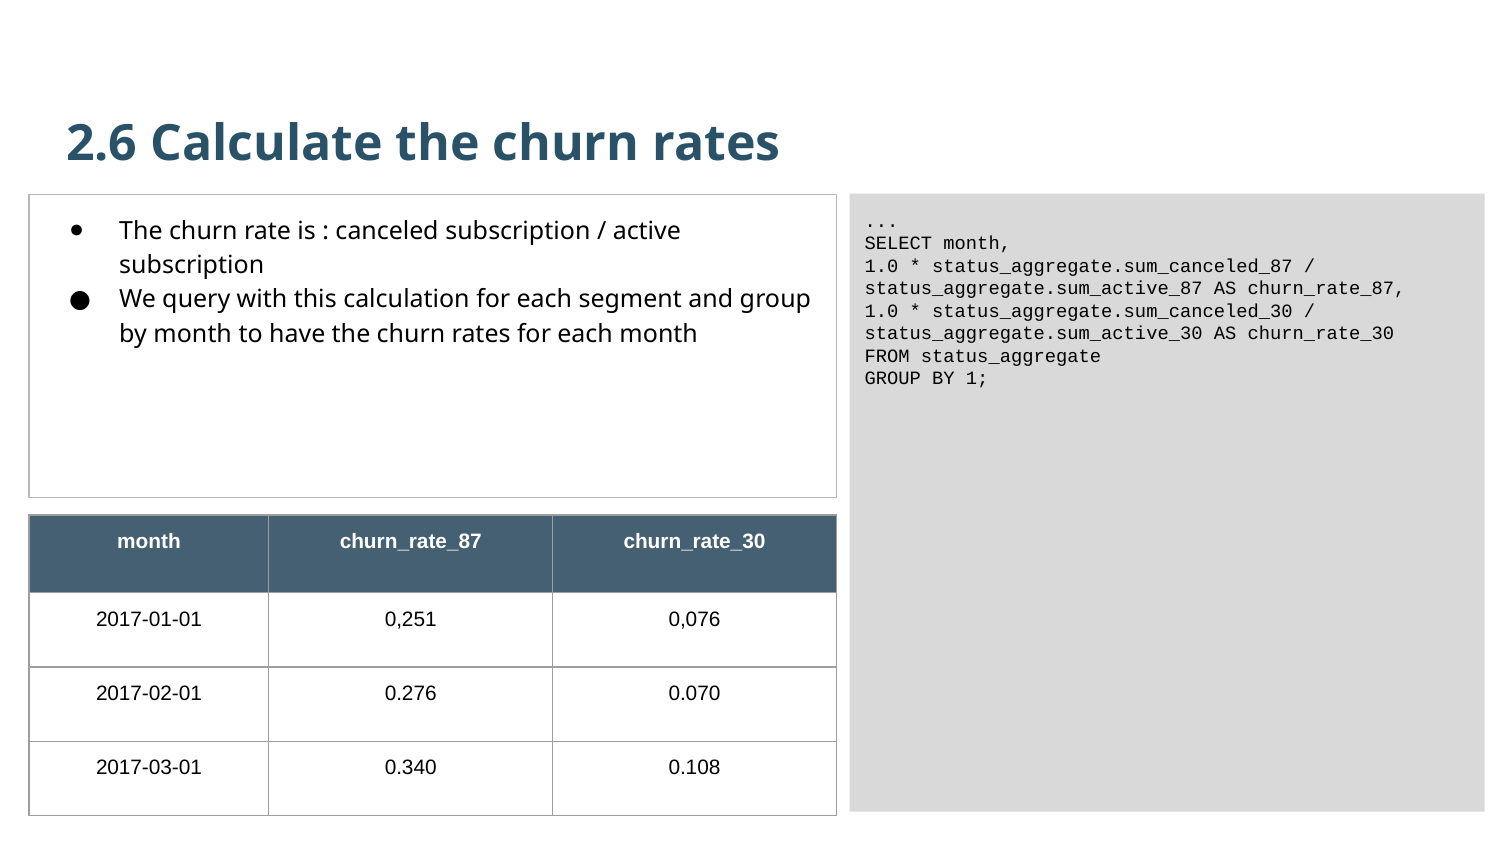

2.6 Calculate the churn rates
...
SELECT month,
1.0 * status_aggregate.sum_canceled_87 / status_aggregate.sum_active_87 AS churn_rate_87,
1.0 * status_aggregate.sum_canceled_30 / status_aggregate.sum_active_30 AS churn_rate_30
FROM status_aggregate
GROUP BY 1;
The churn rate is : canceled subscription / active subscription
We query with this calculation for each segment and group by month to have the churn rates for each month
| month | churn\_rate\_87 | churn\_rate\_30 |
| --- | --- | --- |
| 2017-01-01 | 0,251 | 0,076 |
| 2017-02-01 | 0.276 | 0.070 |
| 2017-03-01 | 0.340 | 0.108 |